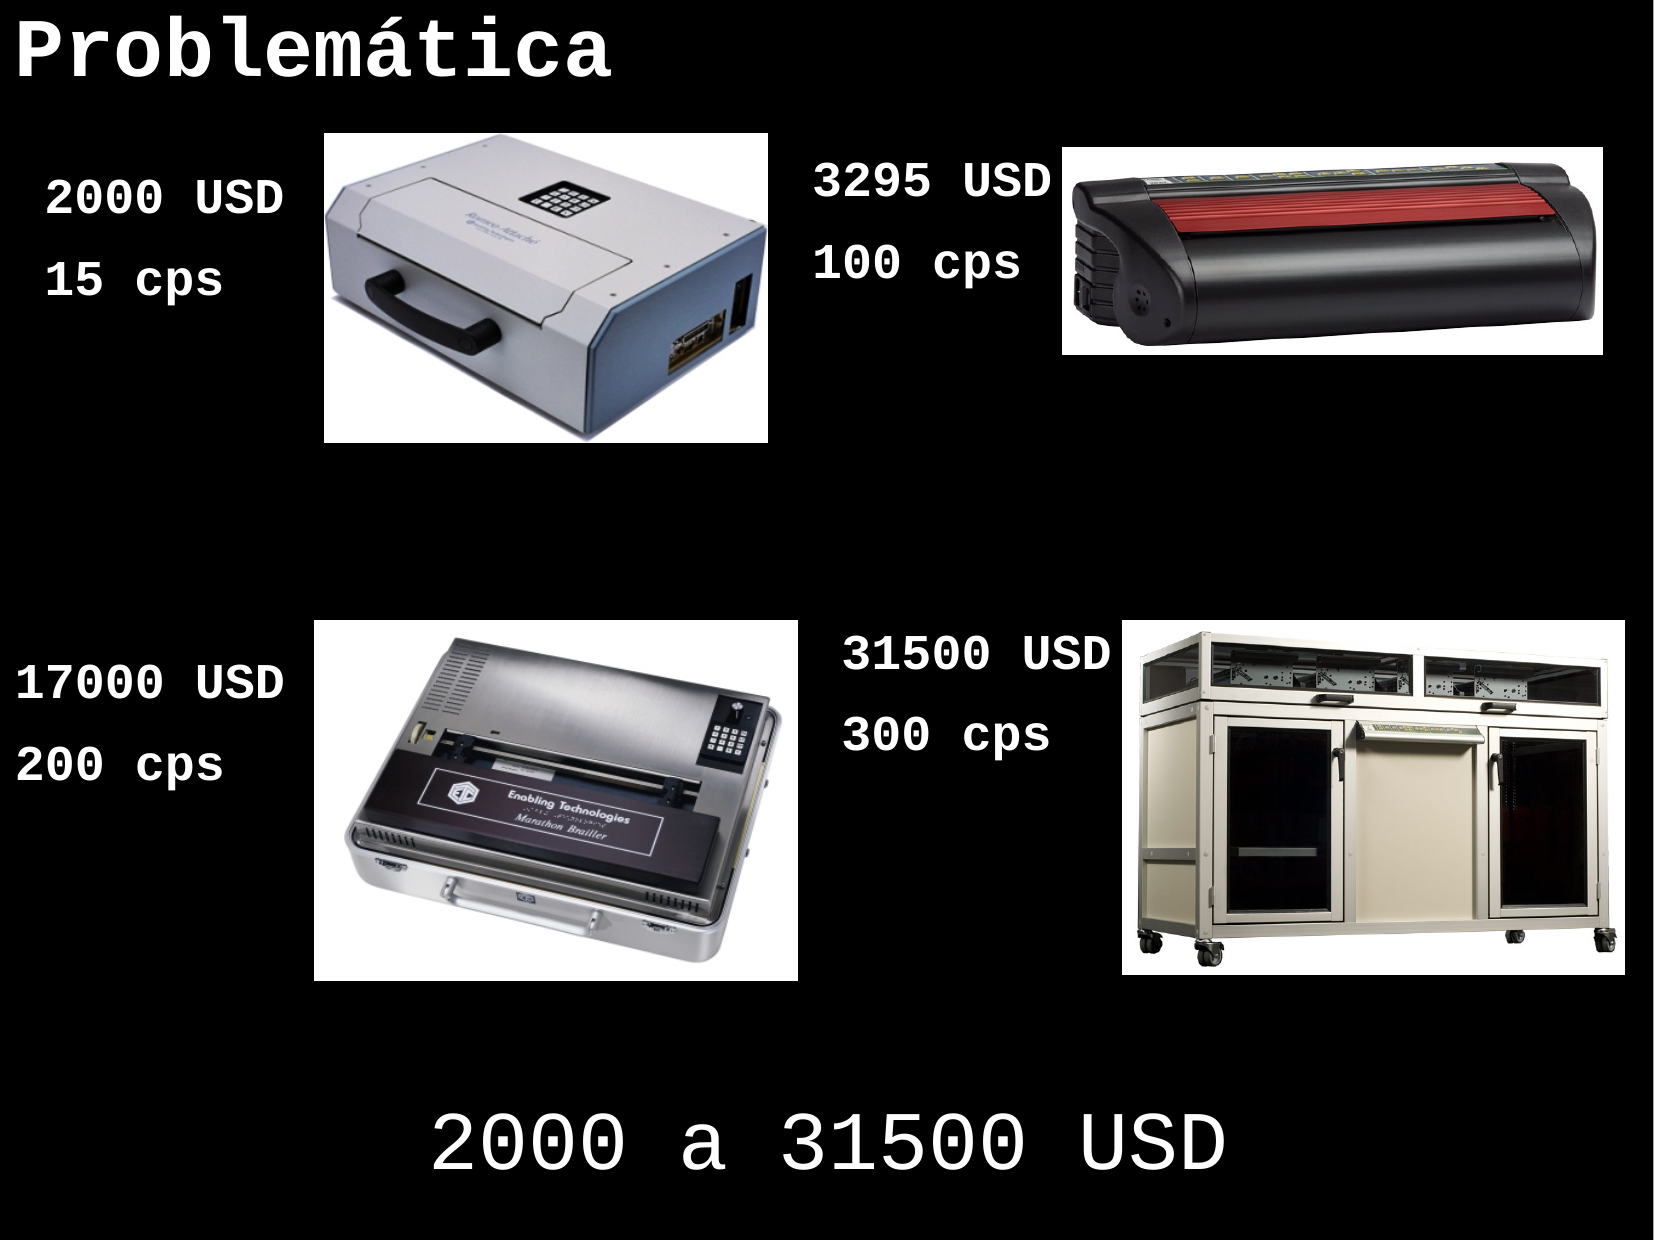

Problemática
2000 USD
15 cps
3295 USD
100 cps
17000 USD
200 cps
31500 USD
300 cps
2000 a 31500 USD